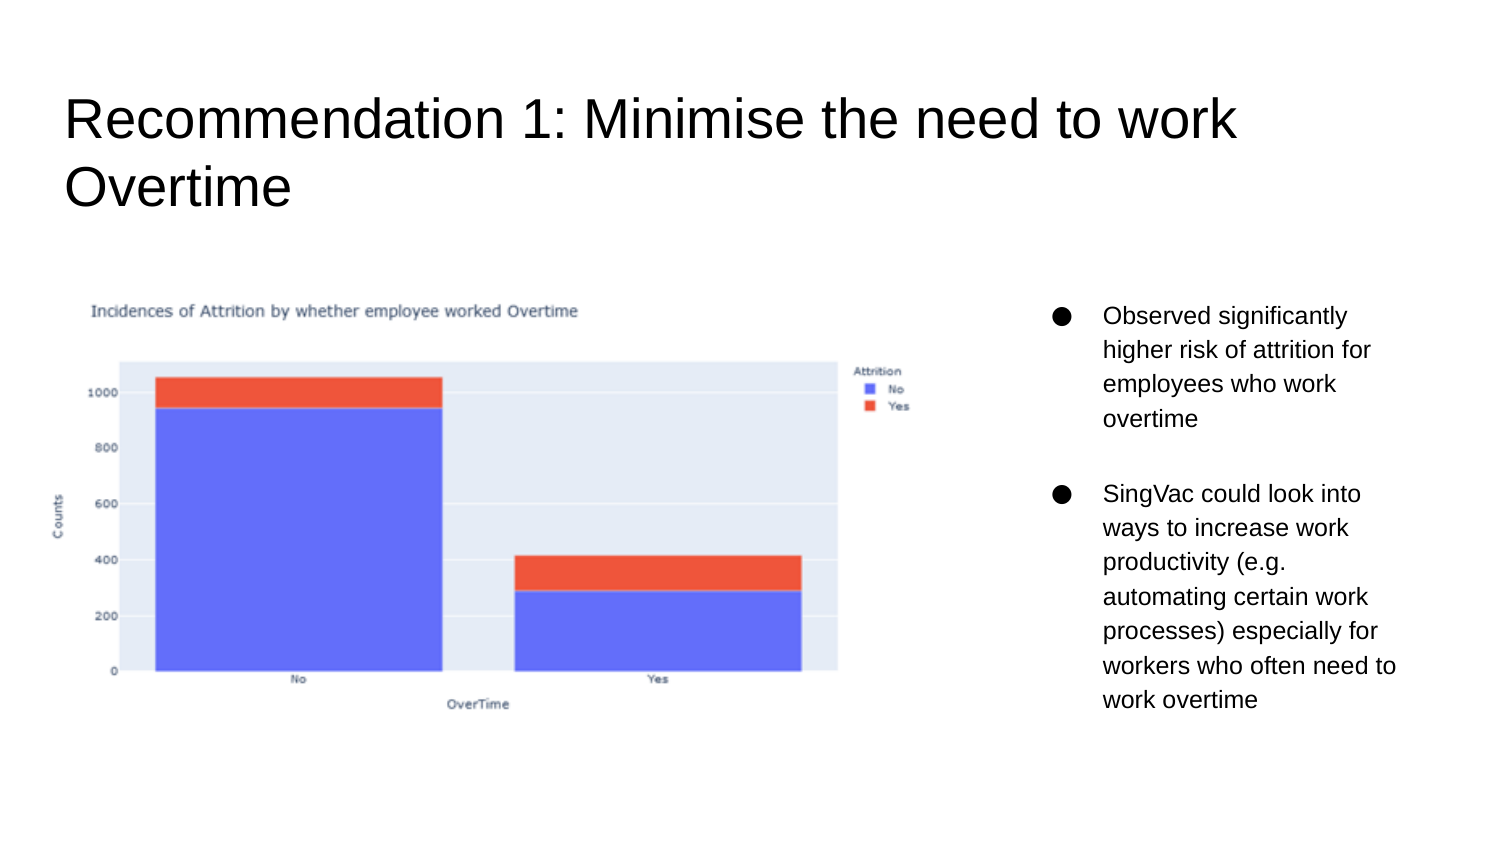

# Recommendation 1: Minimise the need to work Overtime
Observed significantly higher risk of attrition for employees who work overtime
SingVac could look into ways to increase work productivity (e.g. automating certain work processes) especially for workers who often need to work overtime